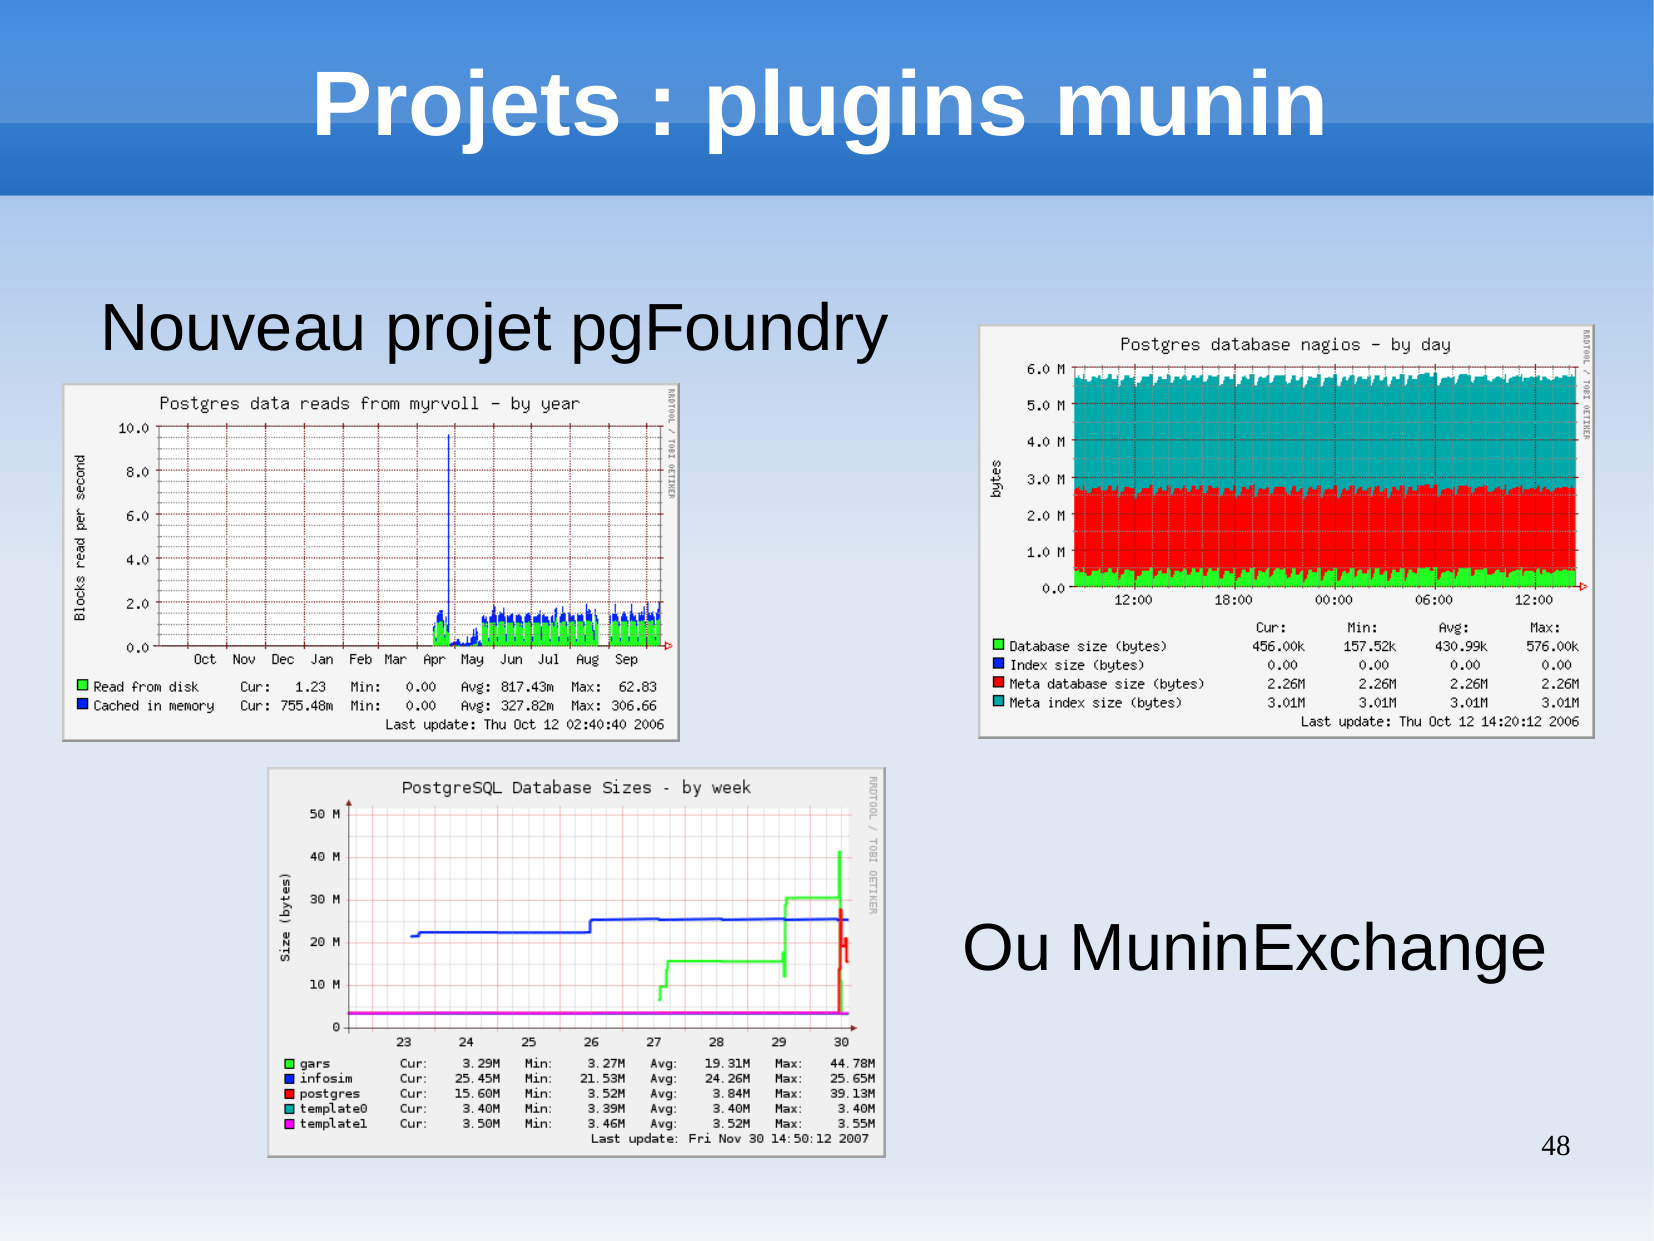

# Projets : plugins munin
Nouveau projet pgFoundry
Ou MuninExchange
48